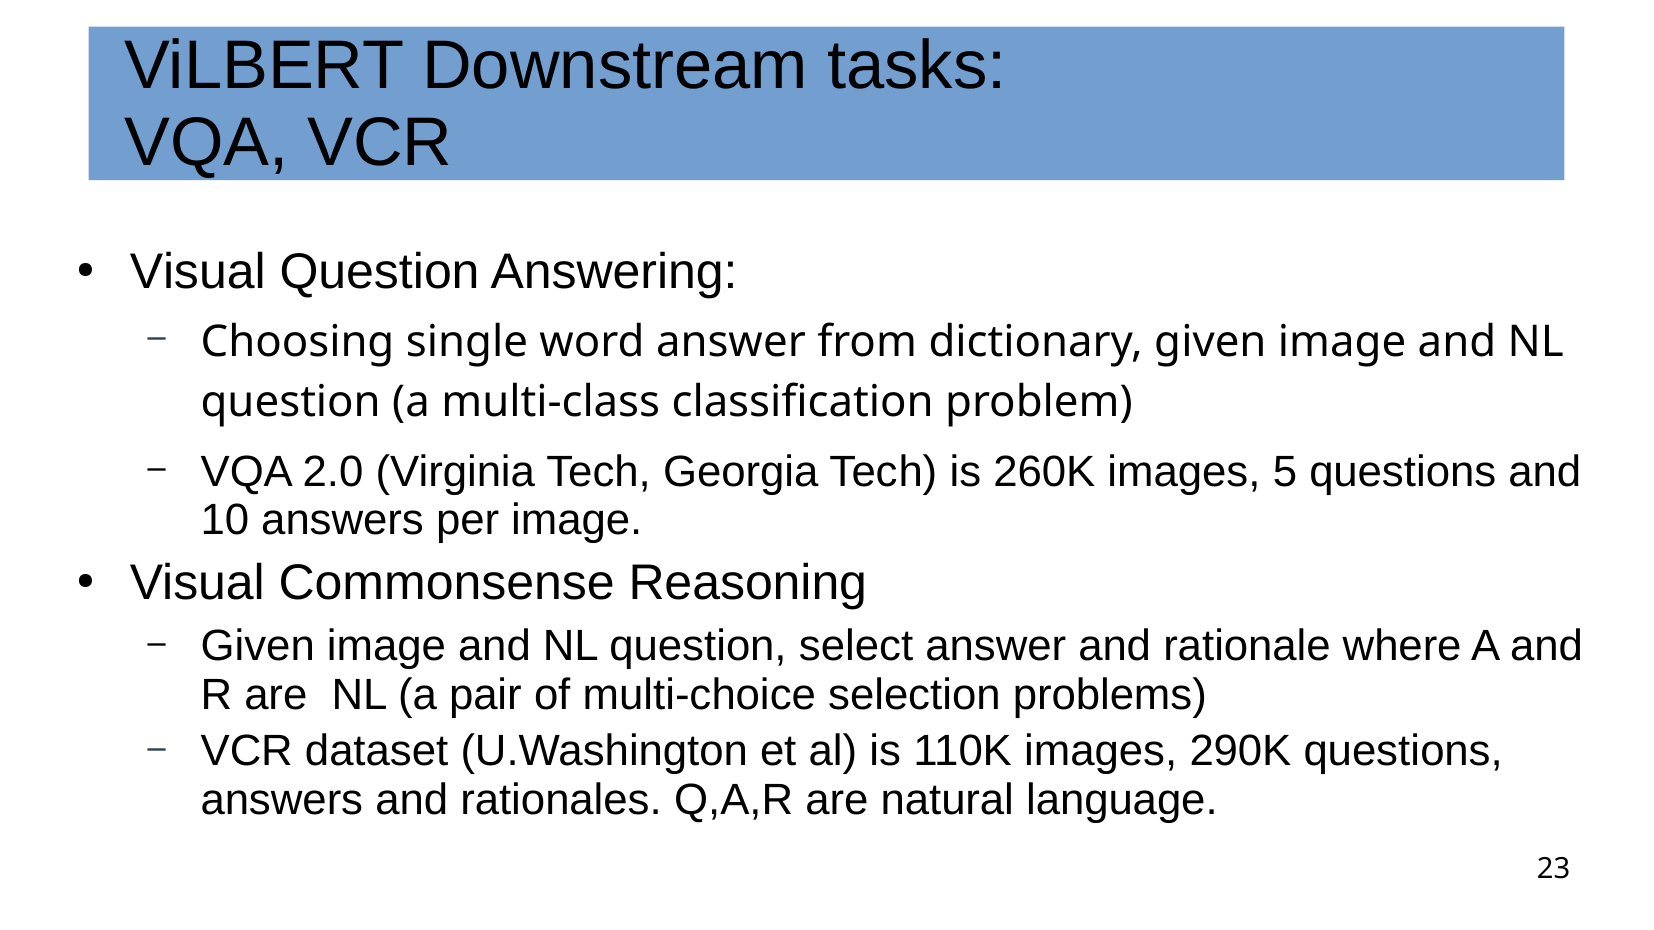

# ViLBERT Downstream tasks: VQA, VCR
Visual Question Answering:
Choosing single word answer from dictionary, given image and NL question (a multi-class classification problem)
VQA 2.0 (Virginia Tech, Georgia Tech) is 260K images, 5 questions and 10 answers per image.
Visual Commonsense Reasoning
Given image and NL question, select answer and rationale where A and R are NL (a pair of multi-choice selection problems)
VCR dataset (U.Washington et al) is 110K images, 290K questions, answers and rationales. Q,A,R are natural language.
23